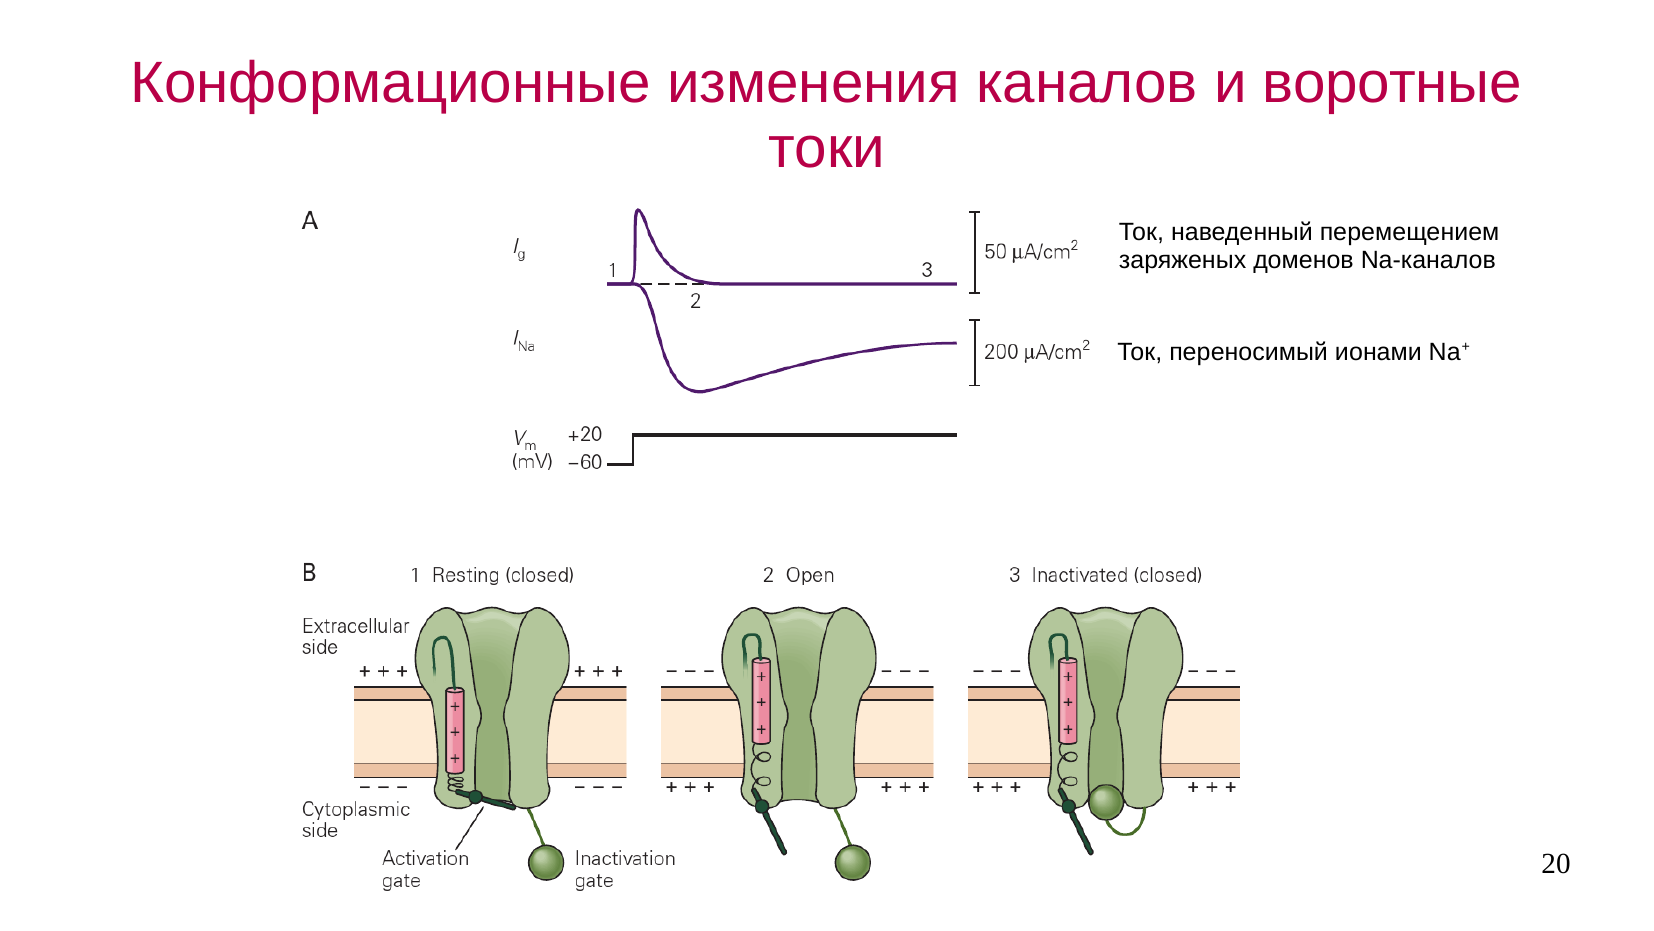

# Конформационные изменения каналов и воротные токи
Ток, наведенный перемещением заряженых доменов Na-каналов
Ток, переносимый ионами Na+
20